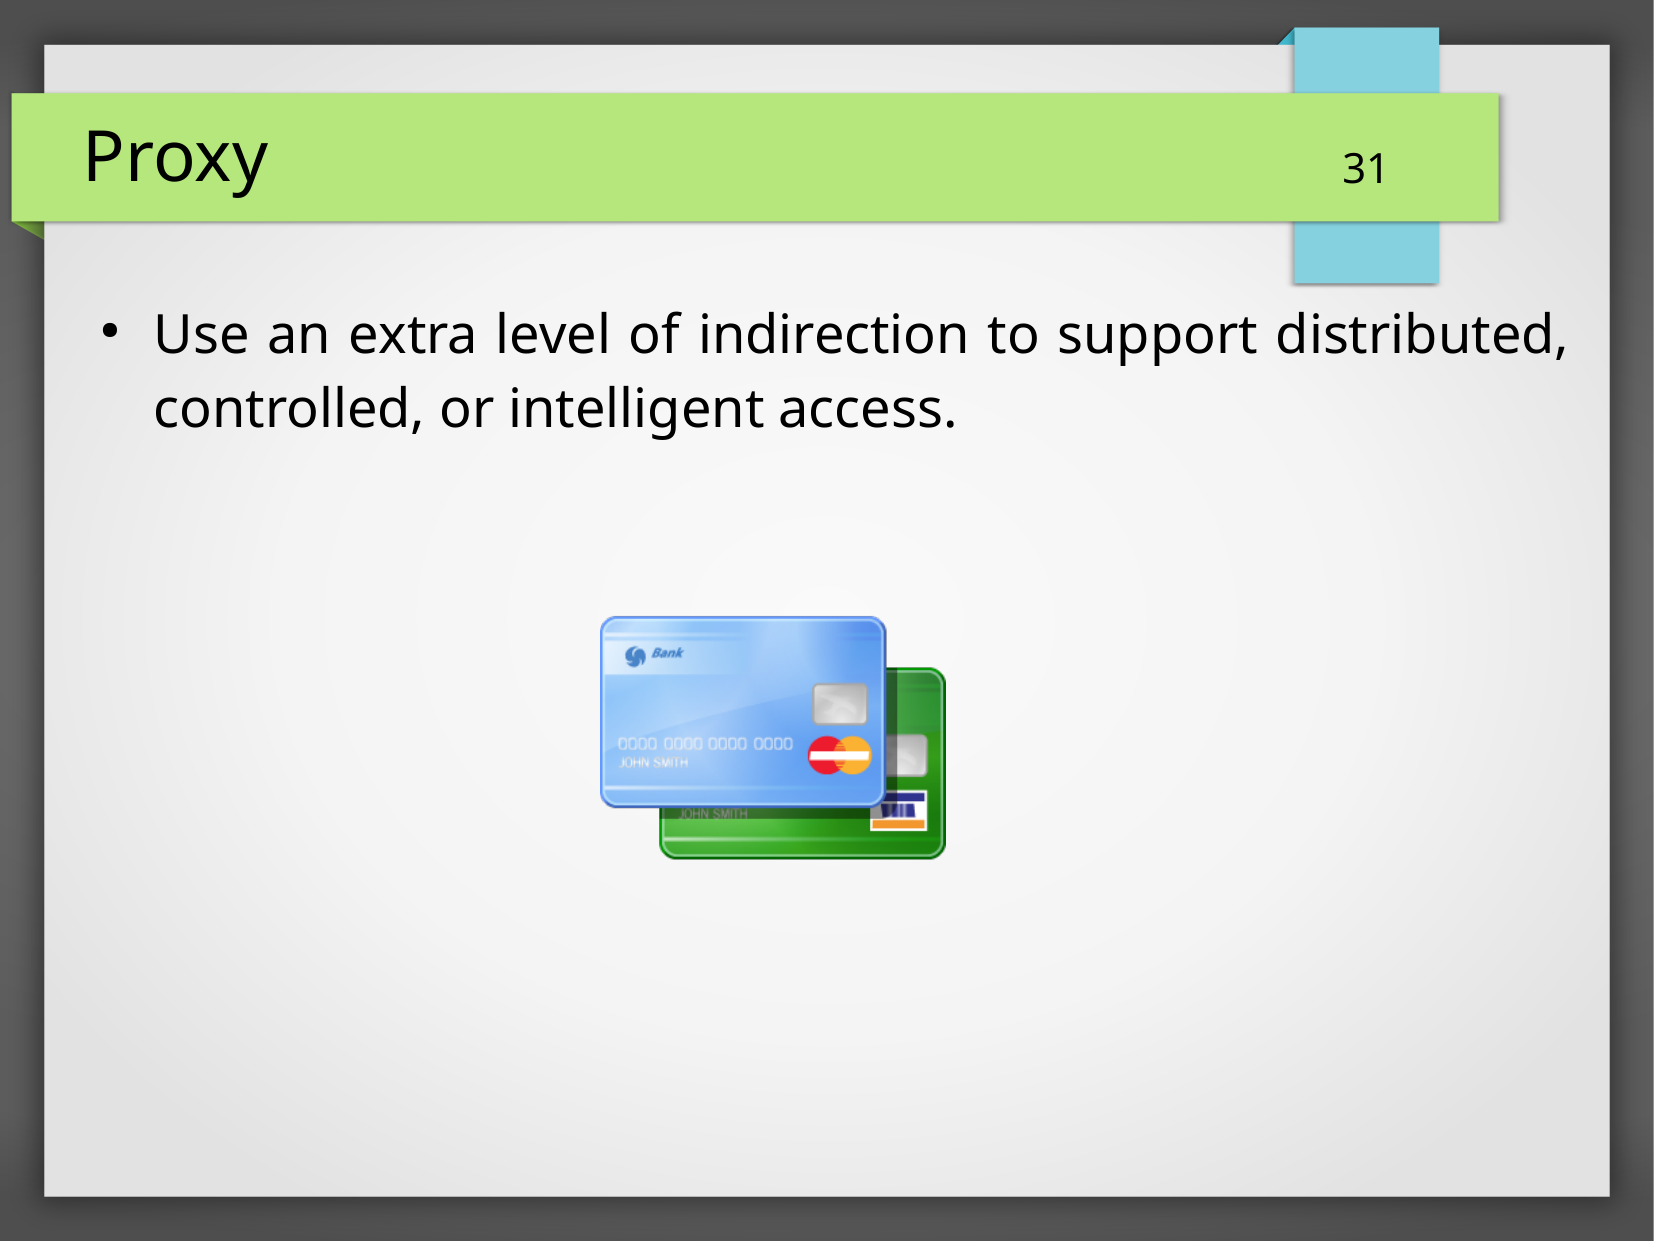

# Proxy
Use an extra level of indirection to support distributed, controlled, or intelligent access.